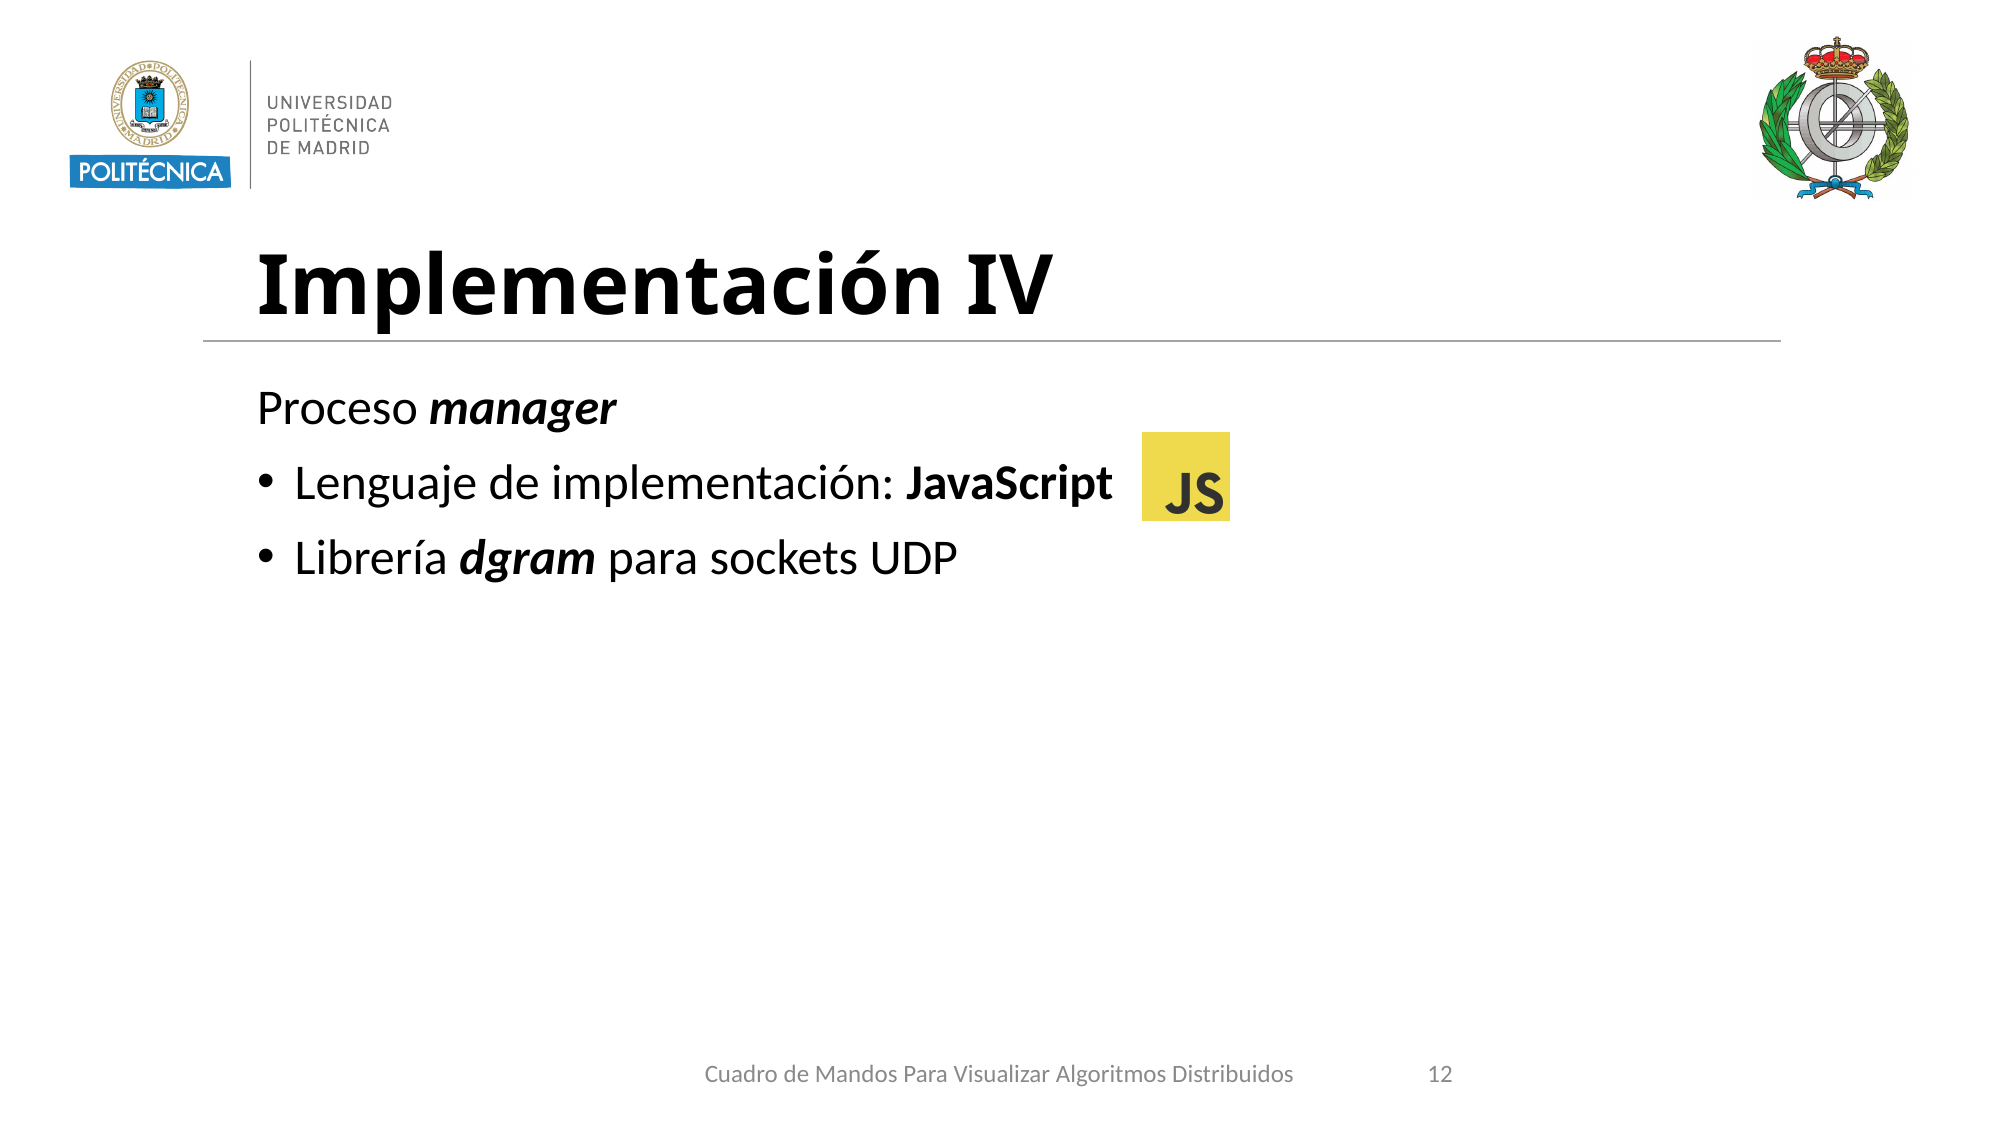

# Implementación IV
Proceso manager
Lenguaje de implementación: JavaScript
Librería dgram para sockets UDP
Cuadro de Mandos Para Visualizar Algoritmos Distribuidos